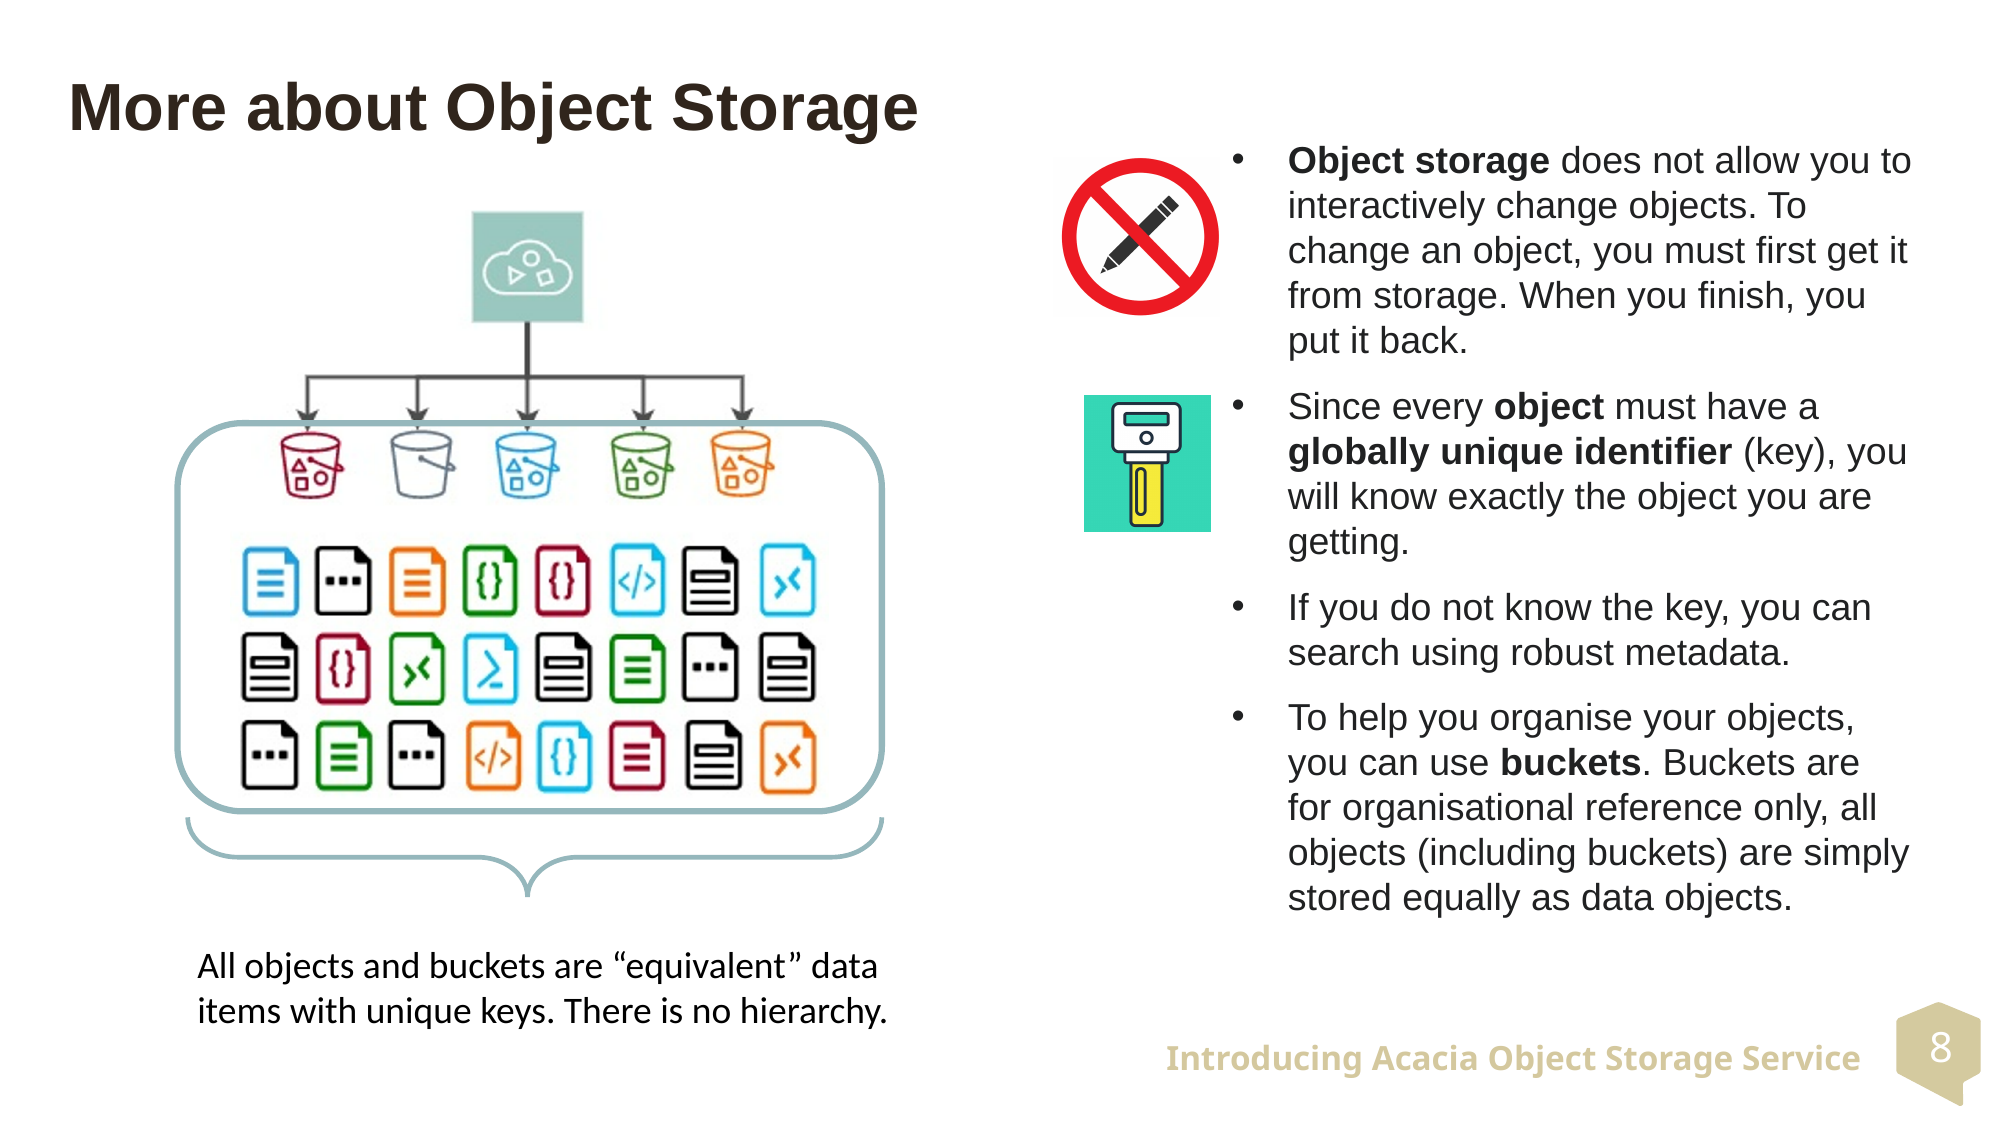

More about Object Storage
Object storage does not allow you to interactively change objects. To change an object, you must first get it from storage. When you finish, you put it back.
Since every object must have a globally unique identifier (key), you will know exactly the object you are getting.
If you do not know the key, you can search using robust metadata.
To help you organise your objects, you can use buckets. Buckets are for organisational reference only, all objects (including buckets) are simply stored equally as data objects.
All objects and buckets are “equivalent” data items with unique keys. There is no hierarchy.
# Introducing Acacia Object Storage Service